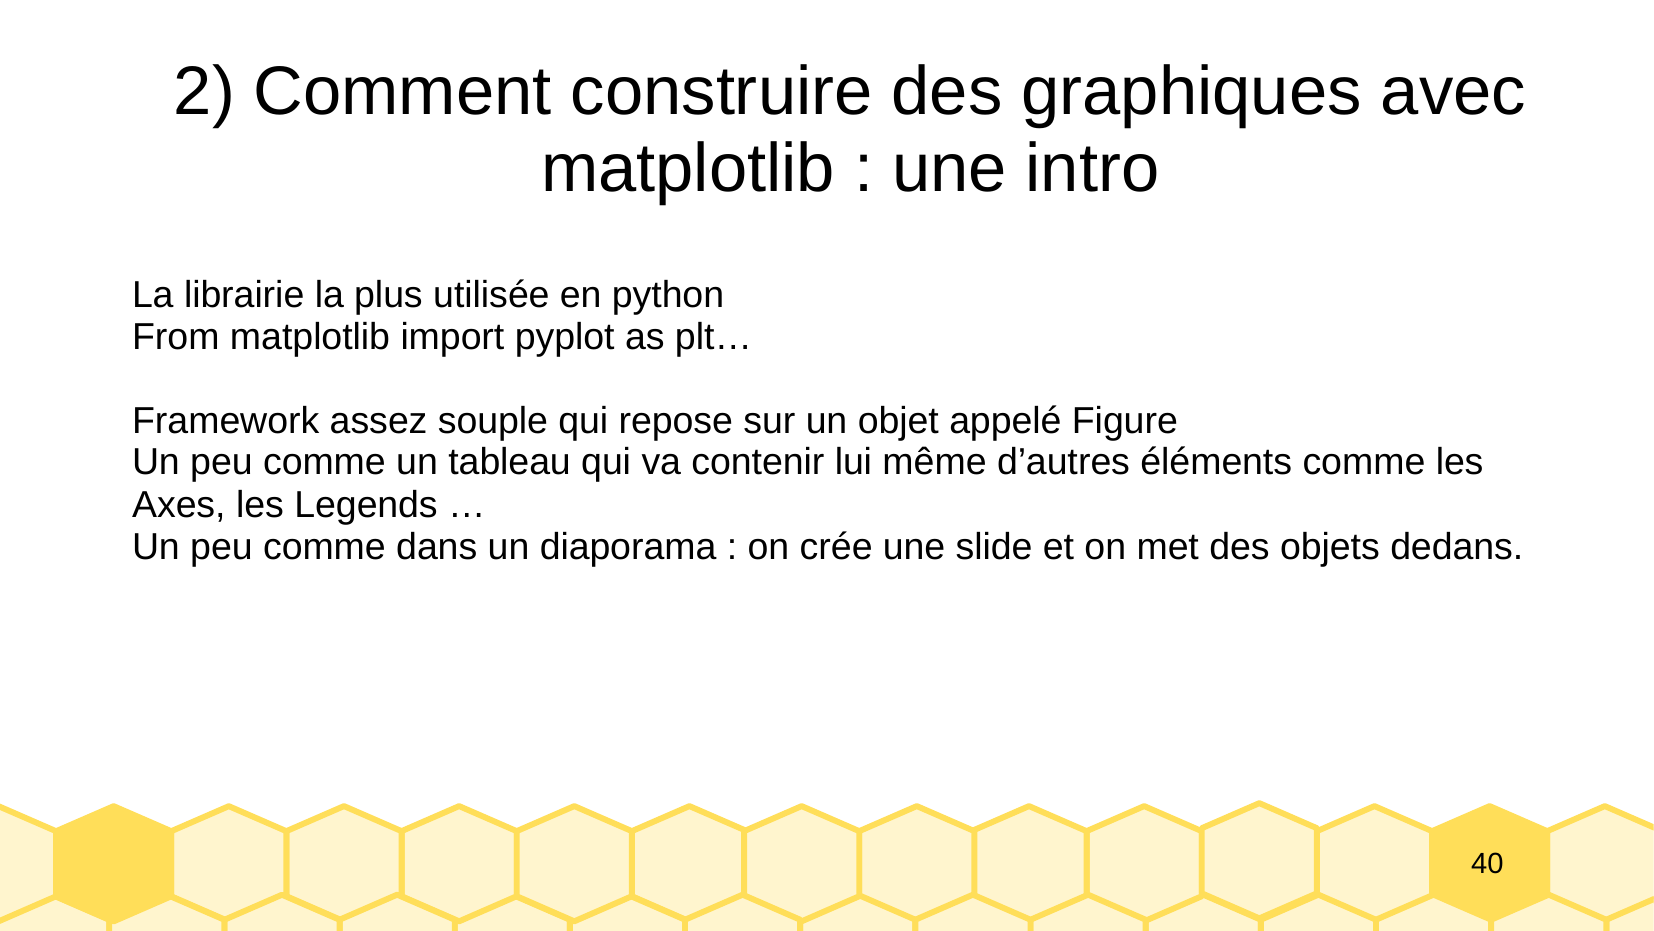

# 2) Comment construire des graphiques avec matplotlib : une intro
La librairie la plus utilisée en python
From matplotlib import pyplot as plt…
Framework assez souple qui repose sur un objet appelé Figure
Un peu comme un tableau qui va contenir lui même d’autres éléments comme les Axes, les Legends …
Un peu comme dans un diaporama : on crée une slide et on met des objets dedans.